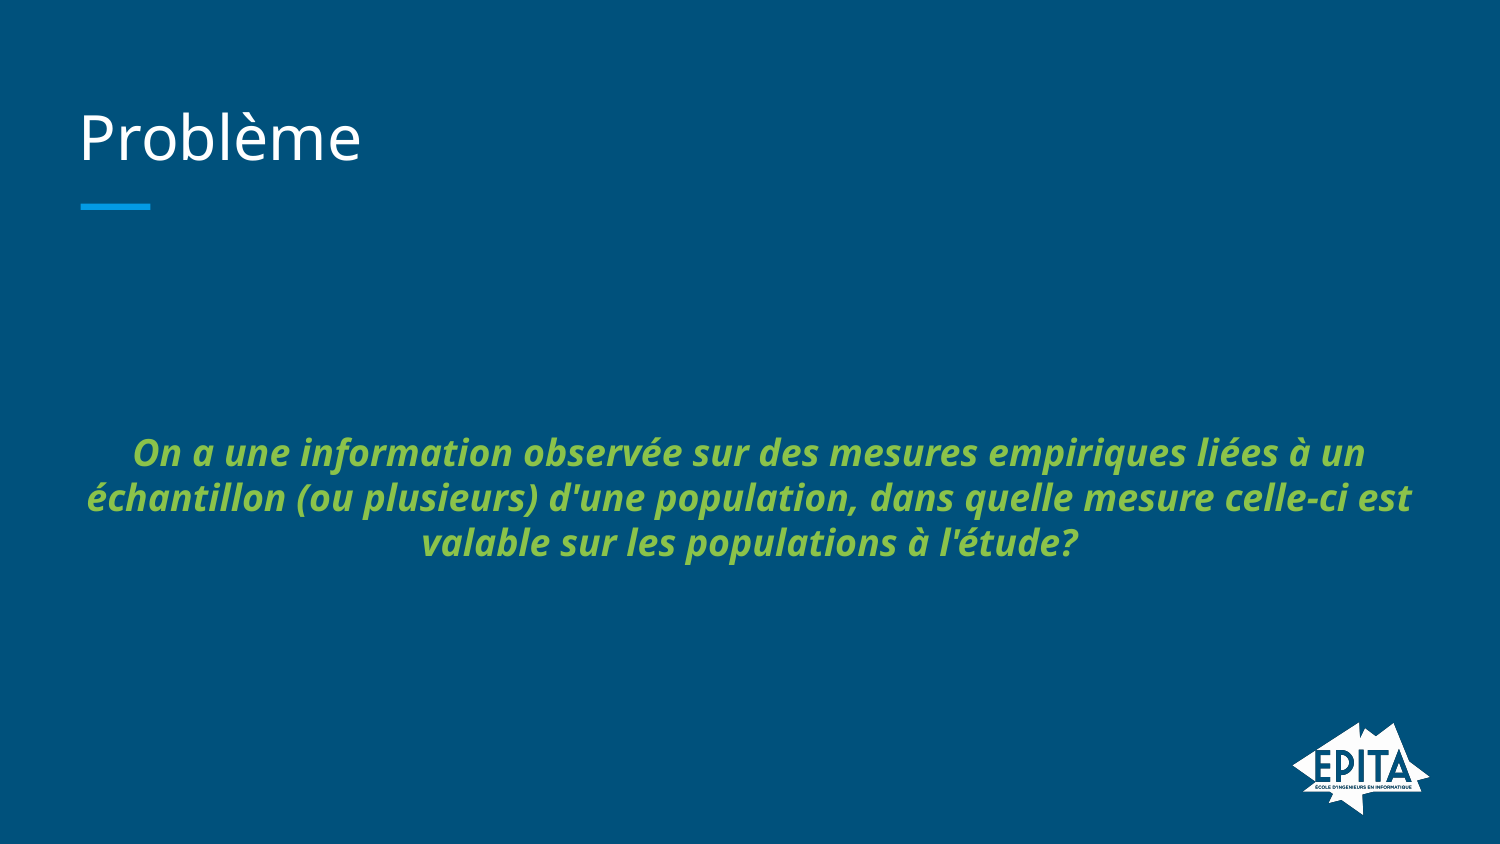

# Problème
On a une information observée sur des mesures empiriques liées à un échantillon (ou plusieurs) d'une population, dans quelle mesure celle-ci est valable sur les populations à l'étude?